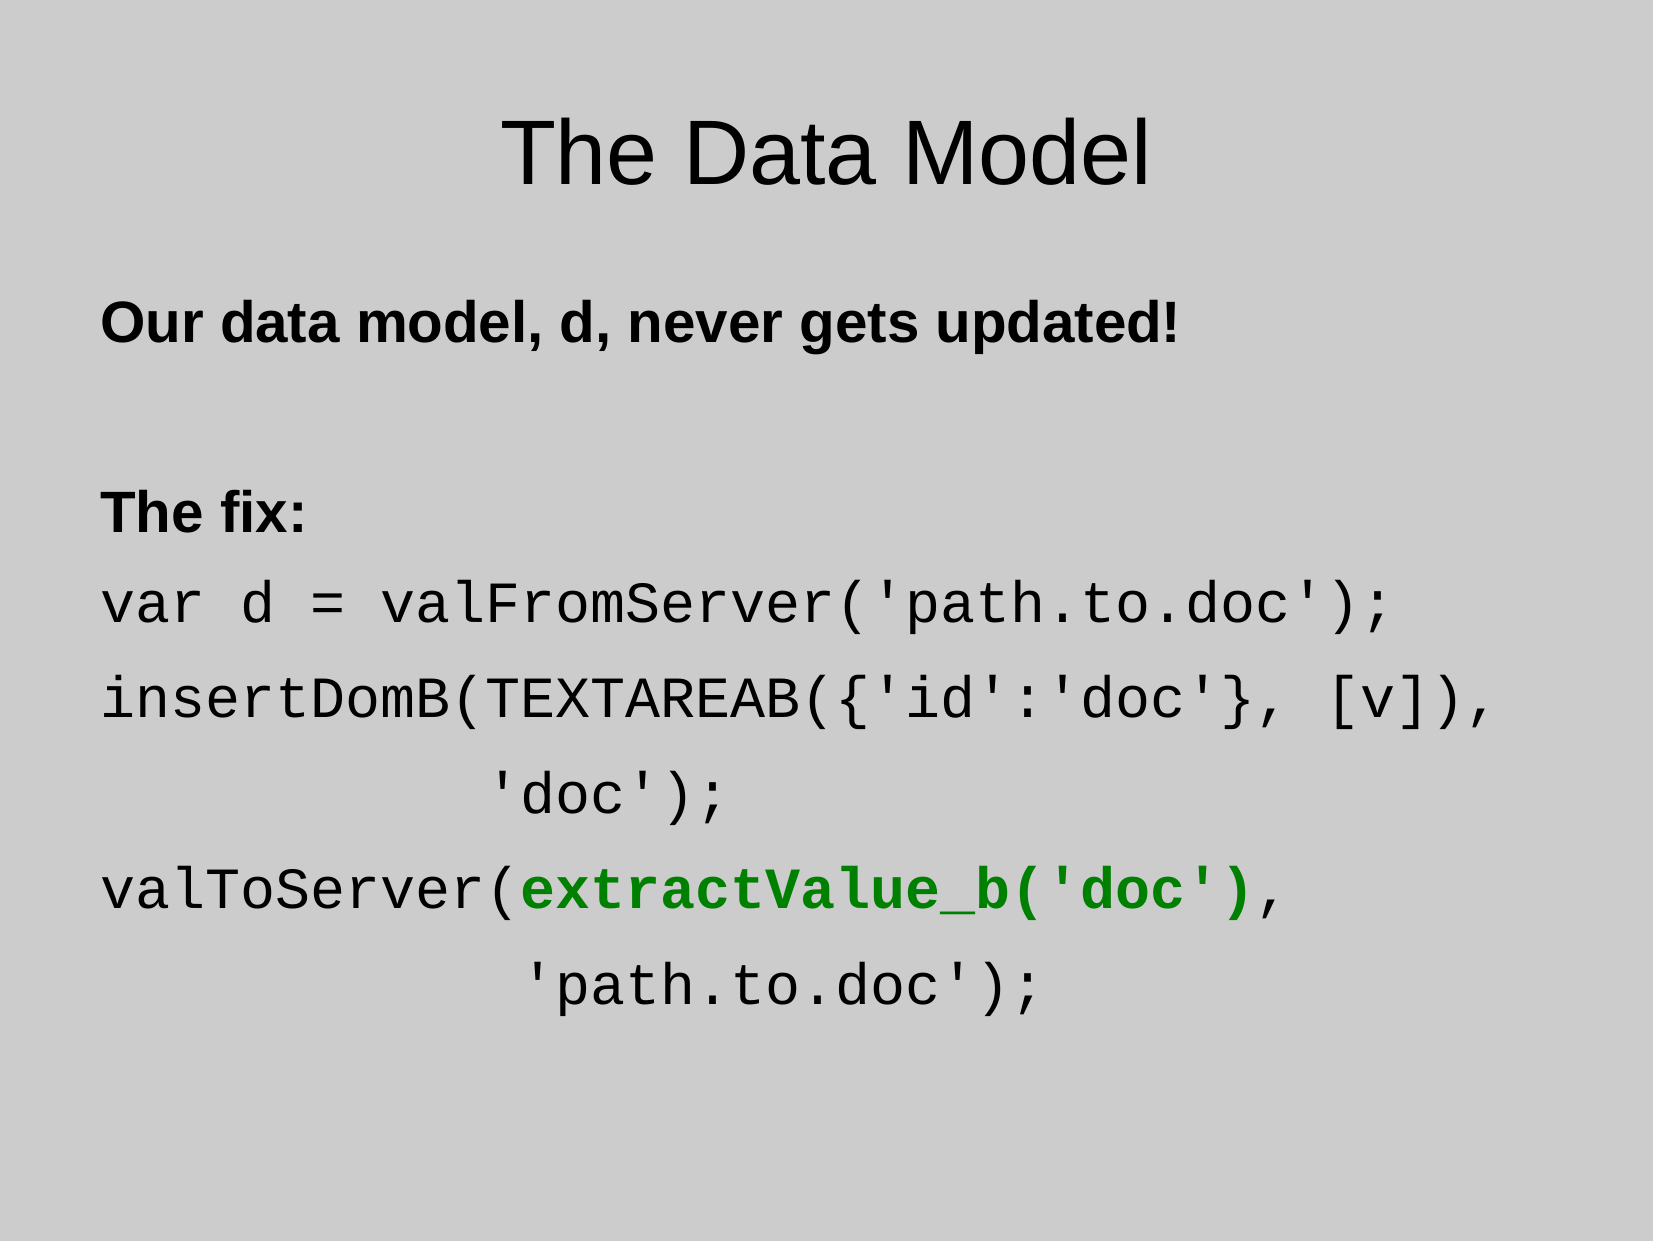

# The Data Model
Our data model, d, never gets updated!
The fix:
var d = valFromServer('path.to.doc');
insertDomB(TEXTAREAB({'id':'doc'}, [v]),
 'doc');
valToServer(extractValue_b('doc'),
 'path.to.doc');